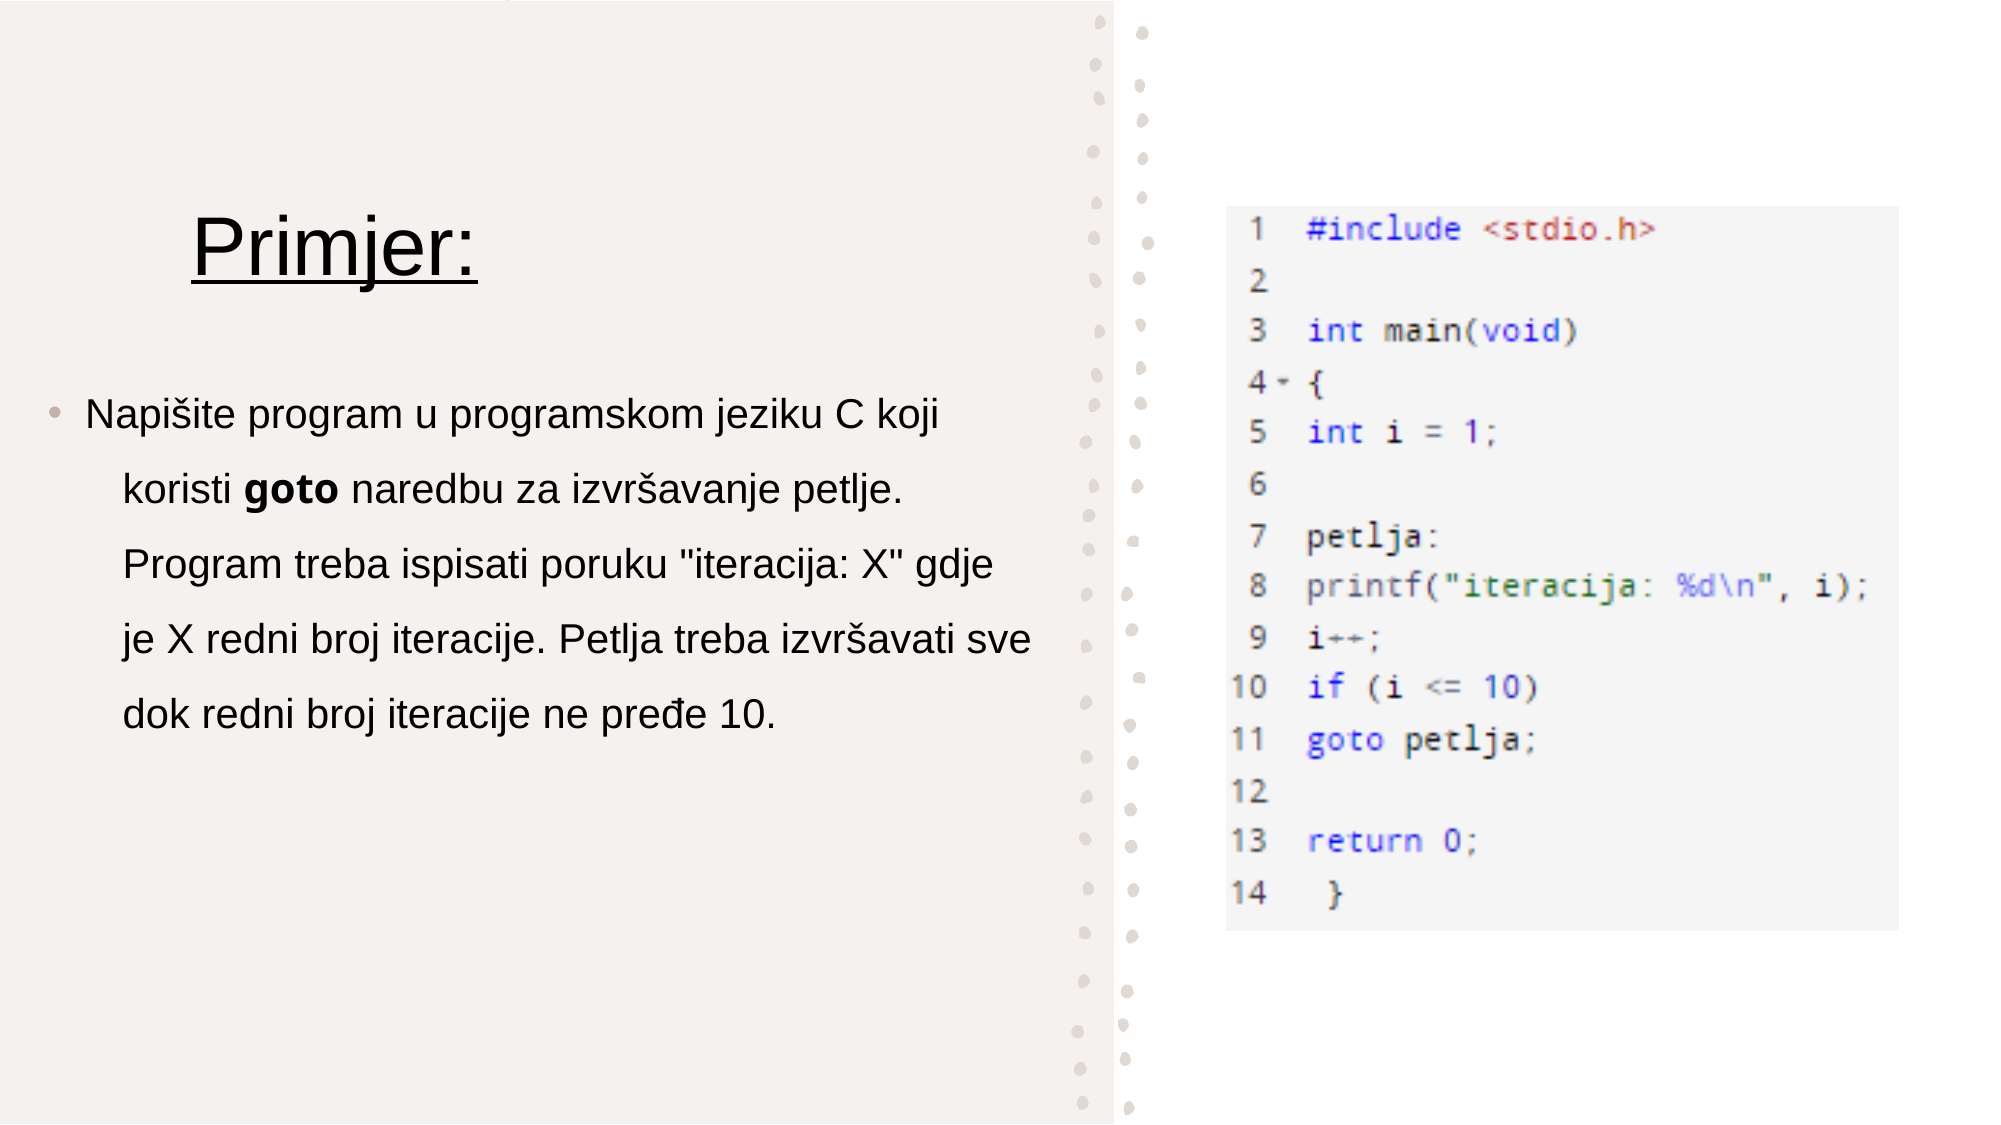

# Primjer:
Napišite program u programskom jeziku C koji koristi goto naredbu za izvršavanje petlje. Program treba ispisati poruku "iteracija: X" gdje je X redni broj iteracije. Petlja treba izvršavati sve dok redni broj iteracije ne pređe 10.